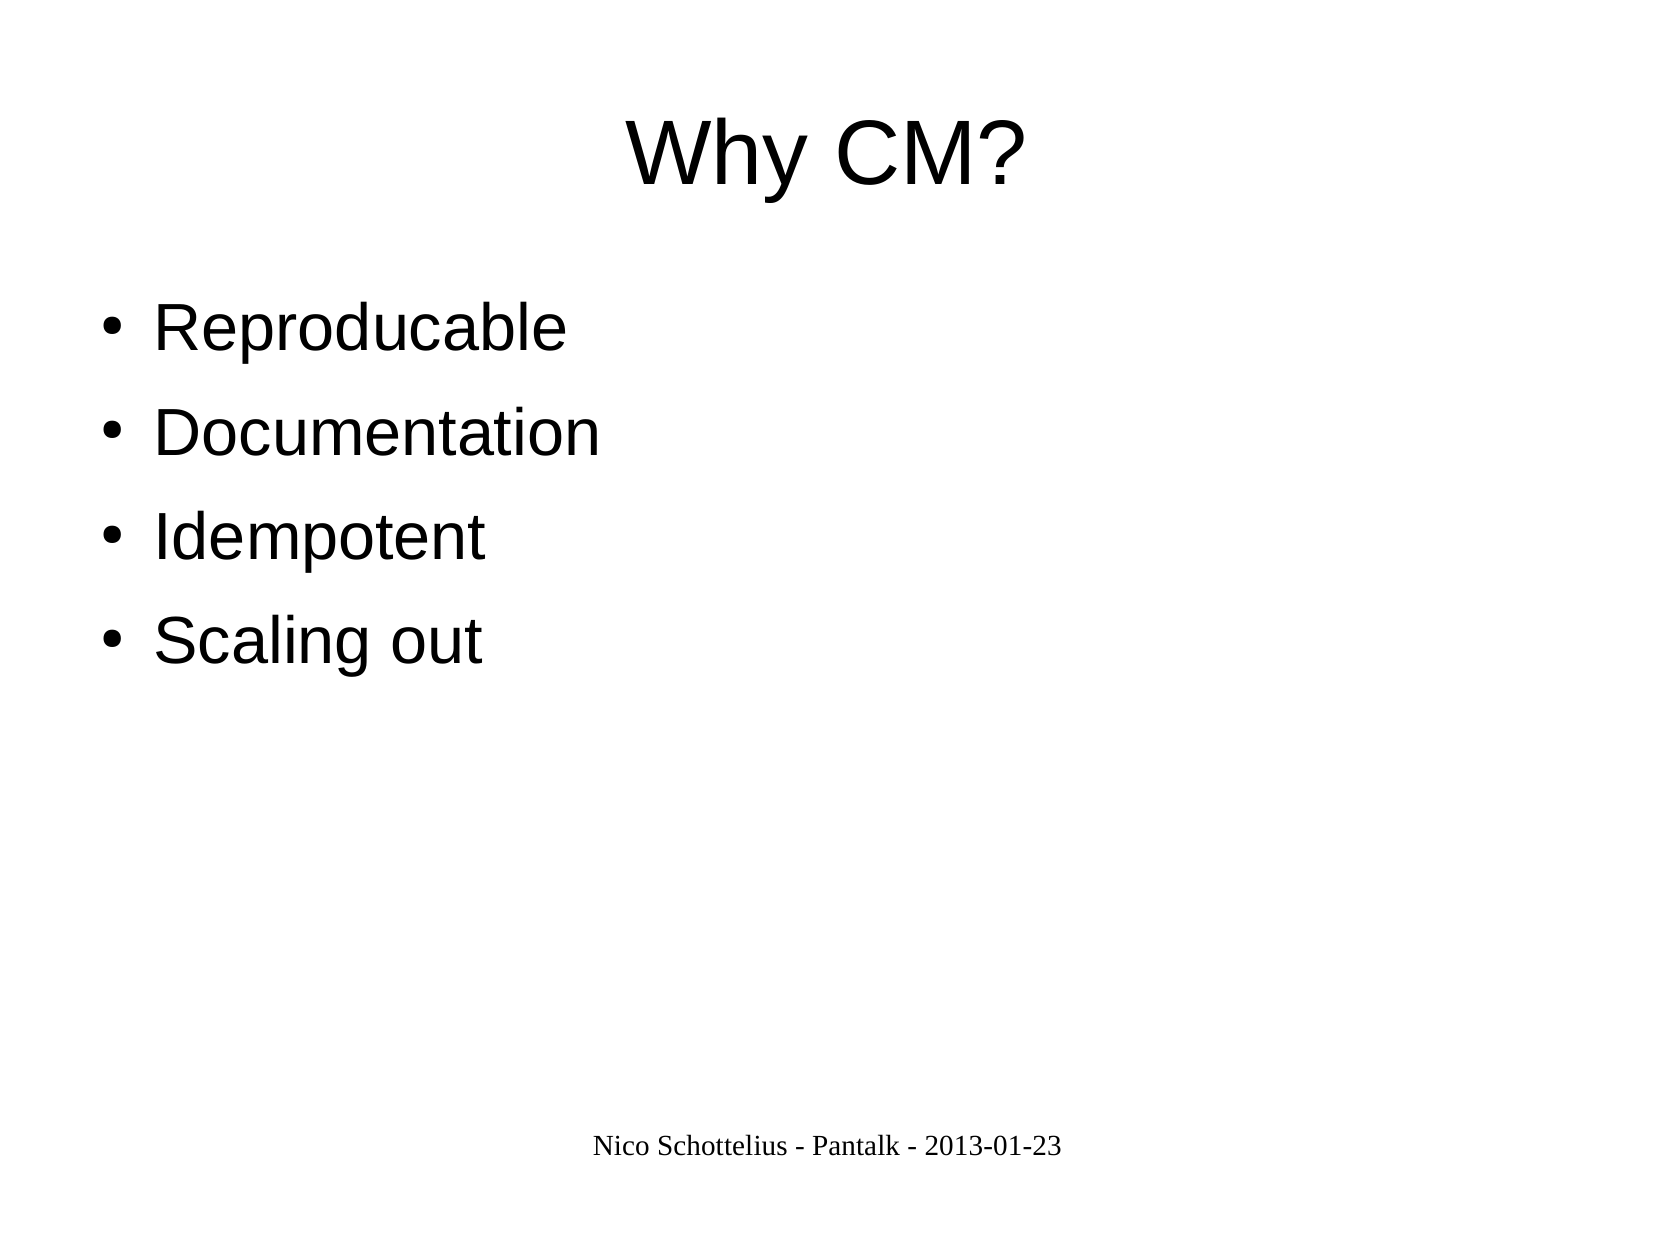

# Why CM?
Reproducable
Documentation
Idempotent
Scaling out
Nico Schottelius - Pantalk - 2013-01-23